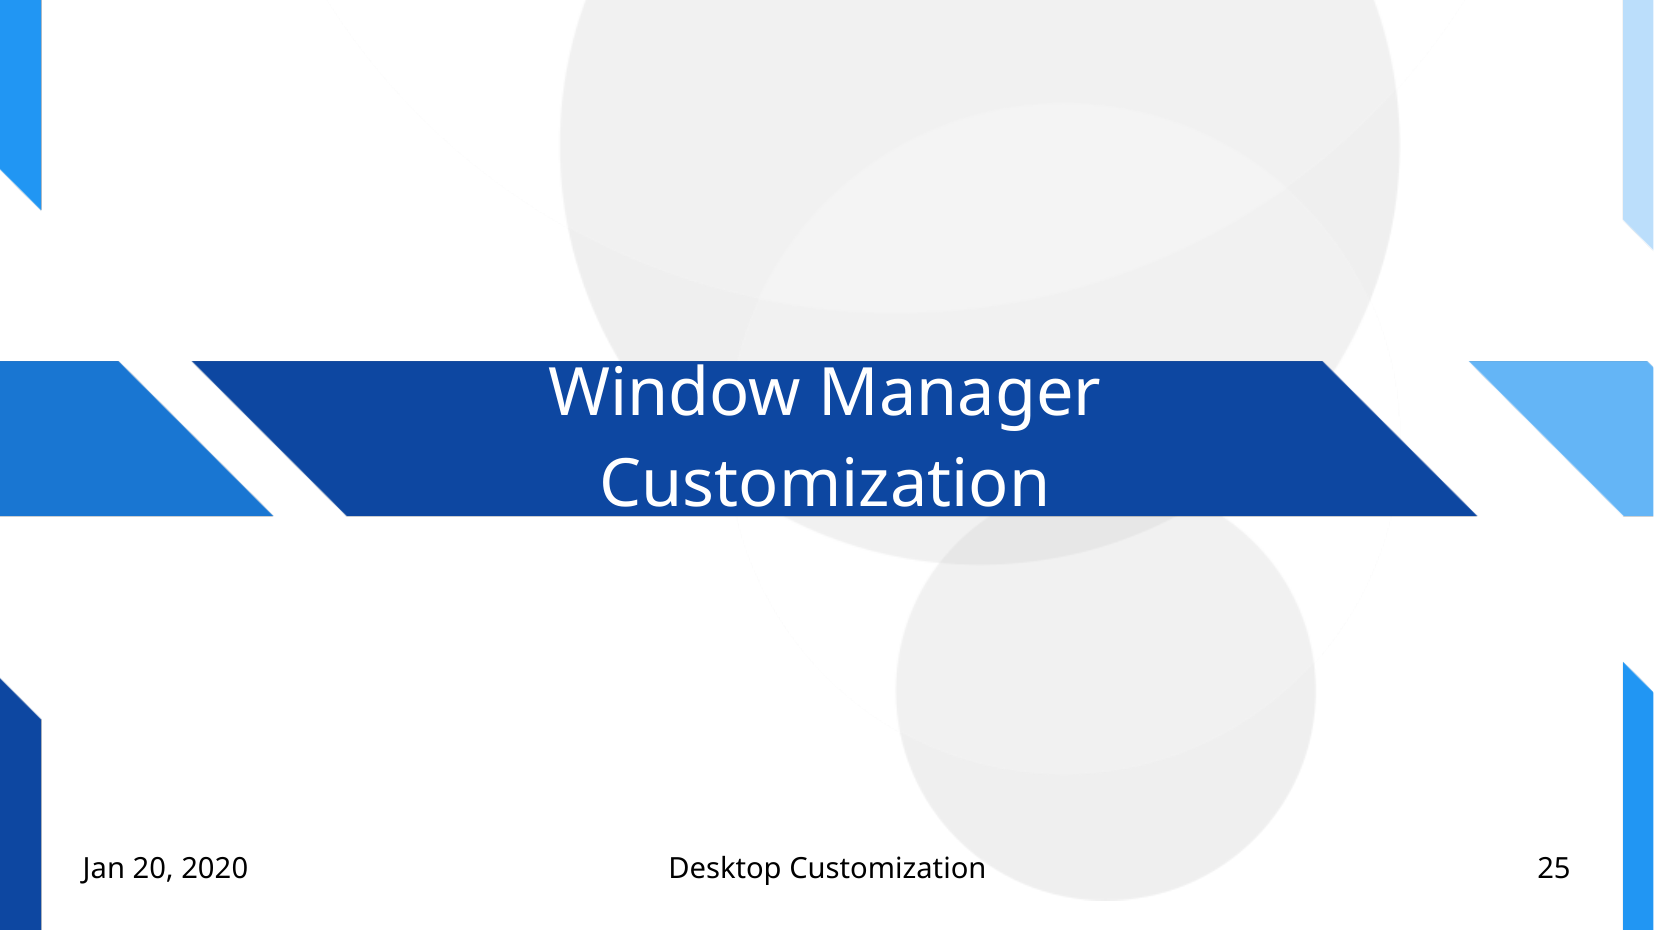

# Window Manager Customization
Jan 20, 2020
Desktop Customization
25